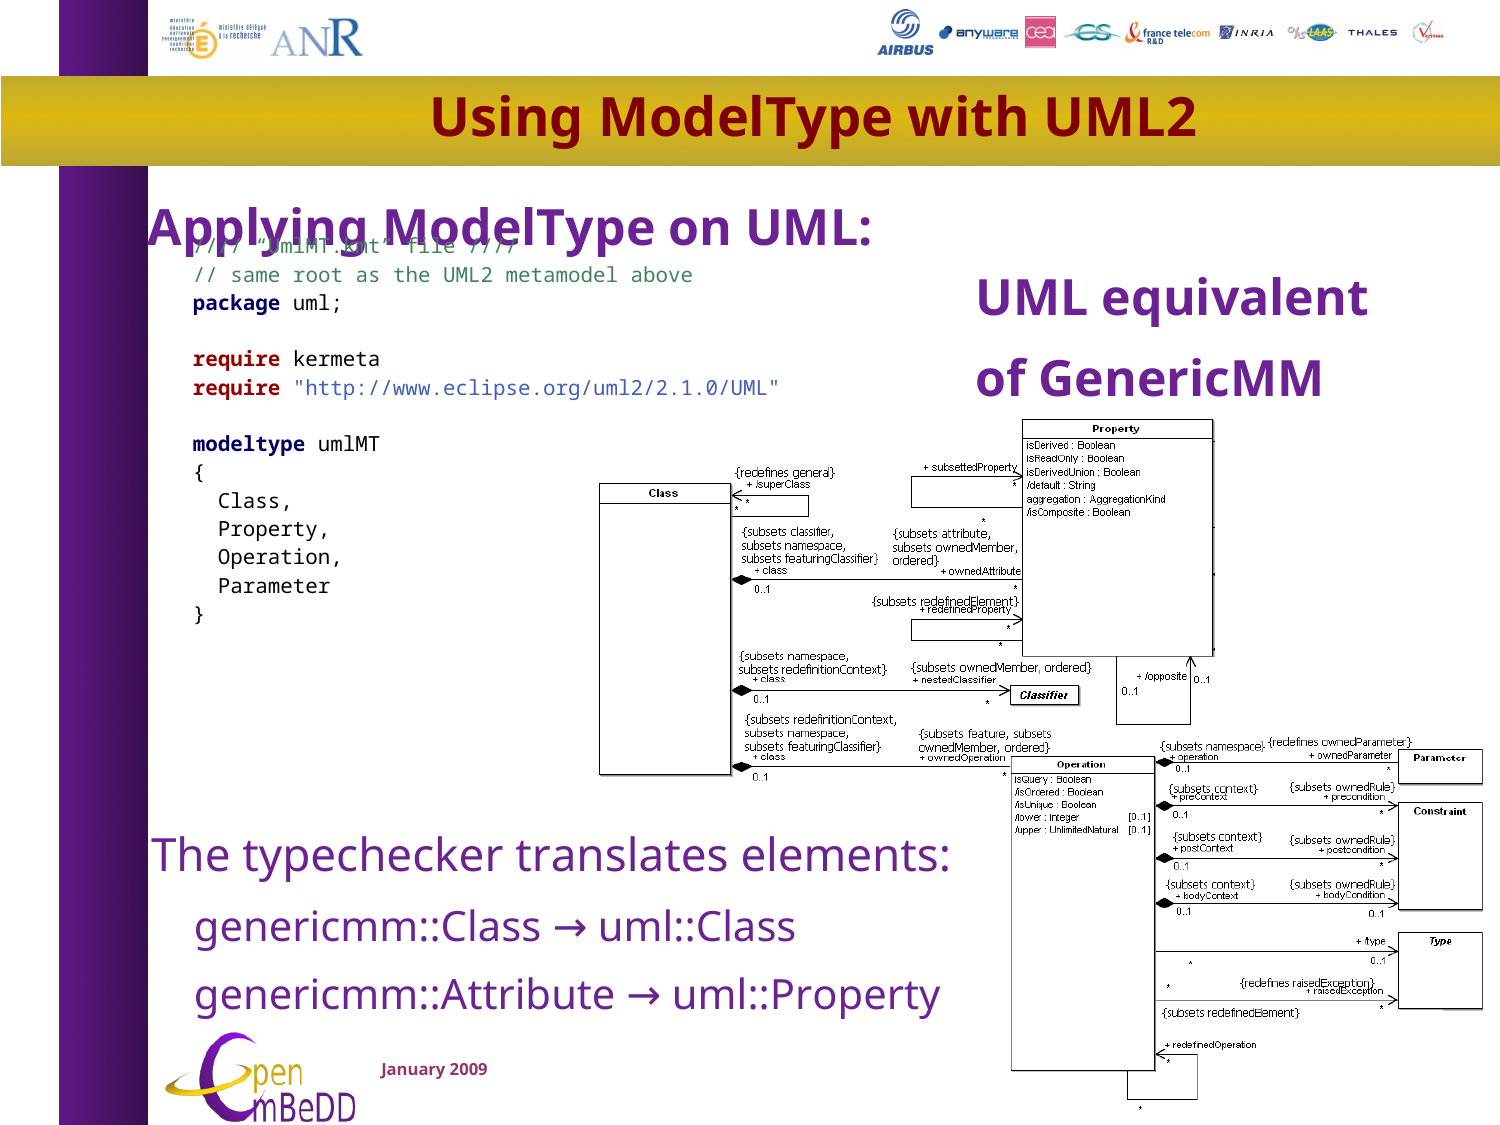

# Using ModelType with UML2
Applying ModelType on UML:
//// “UmlMT.kmt” file ////
// same root as the UML2 metamodel above
package uml;
require kermeta
require "http://www.eclipse.org/uml2/2.1.0/UML"
modeltype umlMT
{
 Class,
 Property,
 Operation,
 Parameter
}
UML equivalent
of GenericMM
The typechecker translates elements:
 genericmm::Class → uml::Class
 genericmm::Attribute → uml::Property
Pied de page
Pied de page fixe
12